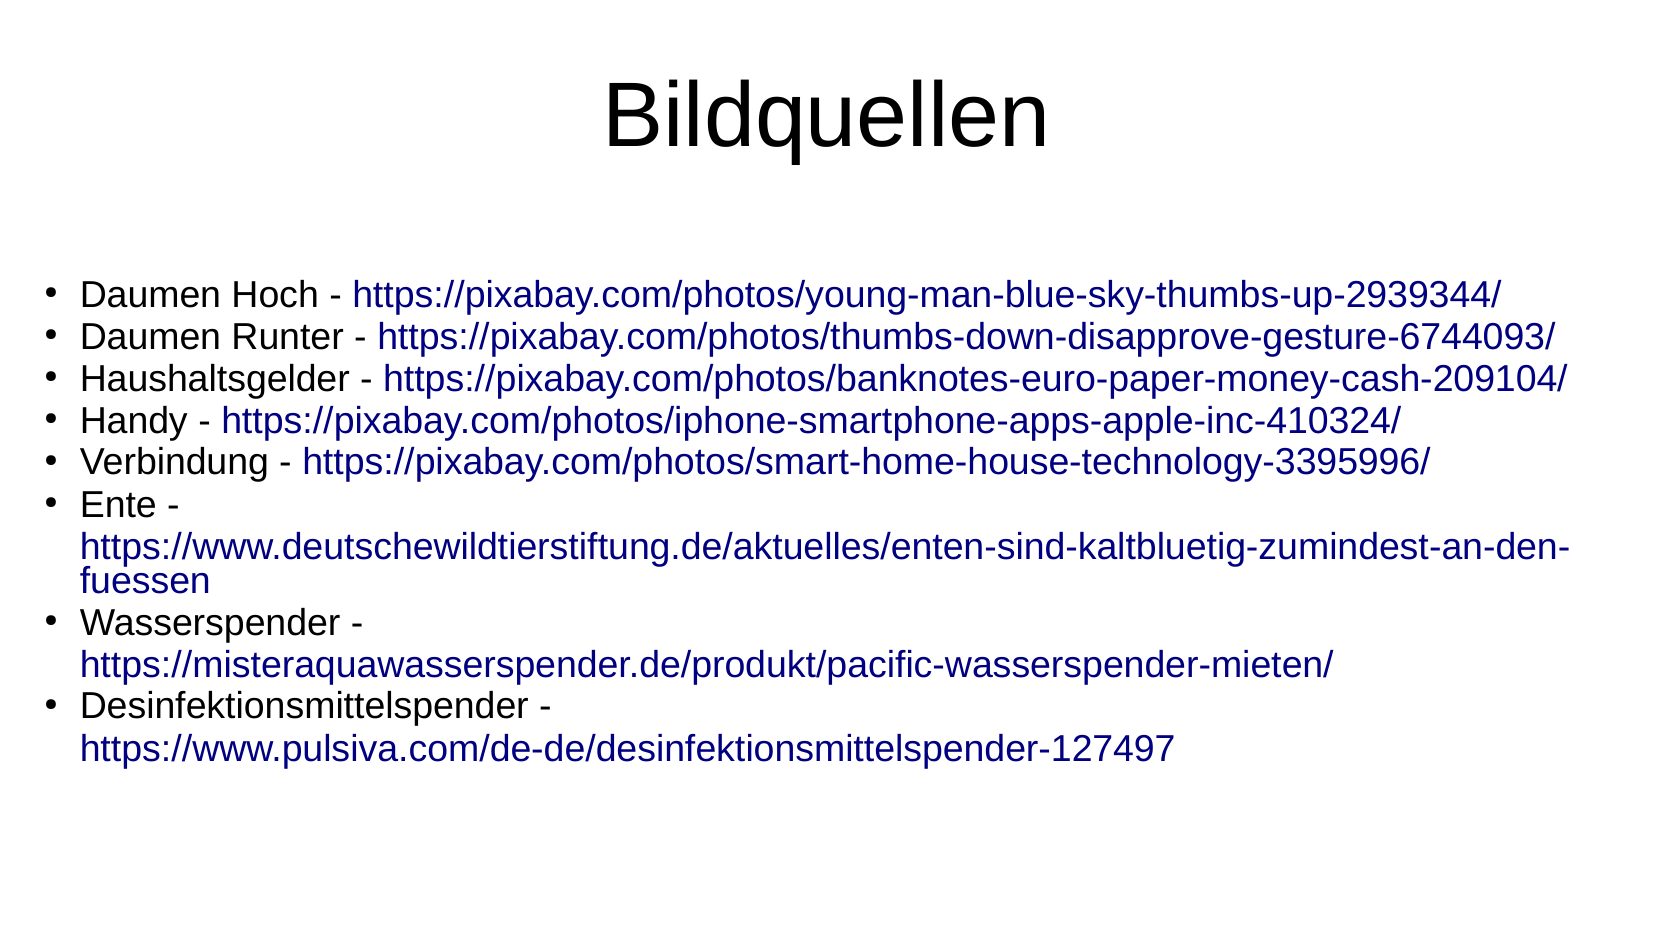

# Bildquellen
Daumen Hoch - https://pixabay.com/photos/young-man-blue-sky-thumbs-up-2939344/
Daumen Runter - https://pixabay.com/photos/thumbs-down-disapprove-gesture-6744093/
Haushaltsgelder - https://pixabay.com/photos/banknotes-euro-paper-money-cash-209104/
Handy - https://pixabay.com/photos/iphone-smartphone-apps-apple-inc-410324/
Verbindung - https://pixabay.com/photos/smart-home-house-technology-3395996/
Ente - https://www.deutschewildtierstiftung.de/aktuelles/enten-sind-kaltbluetig-zumindest-an-den-fuessen
Wasserspender - https://misteraquawasserspender.de/produkt/pacific-wasserspender-mieten/
Desinfektionsmittelspender - https://www.pulsiva.com/de-de/desinfektionsmittelspender-127497